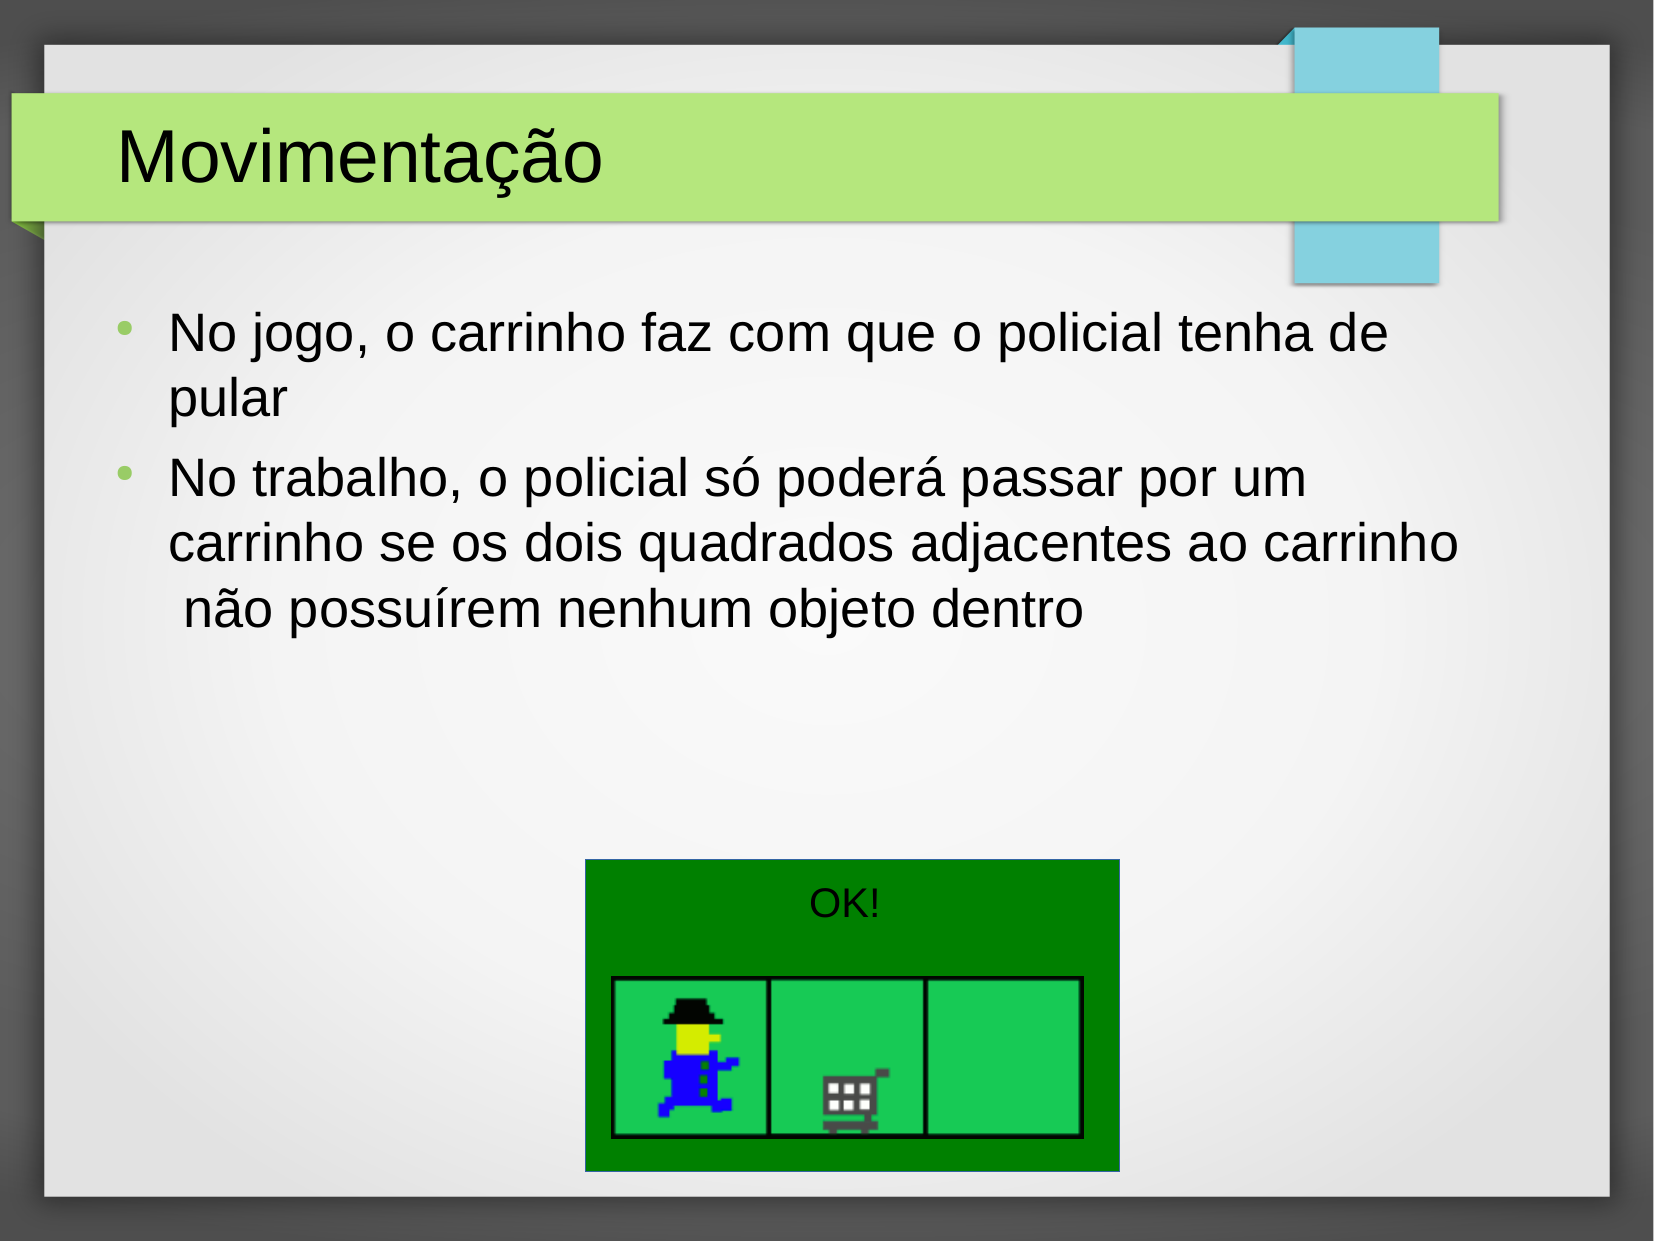

# Movimentação
No jogo, o carrinho faz com que o policial tenha de pular
No trabalho, o policial só poderá passar por um carrinho se os dois quadrados adjacentes ao carrinho não possuírem nenhum objeto dentro
OK!